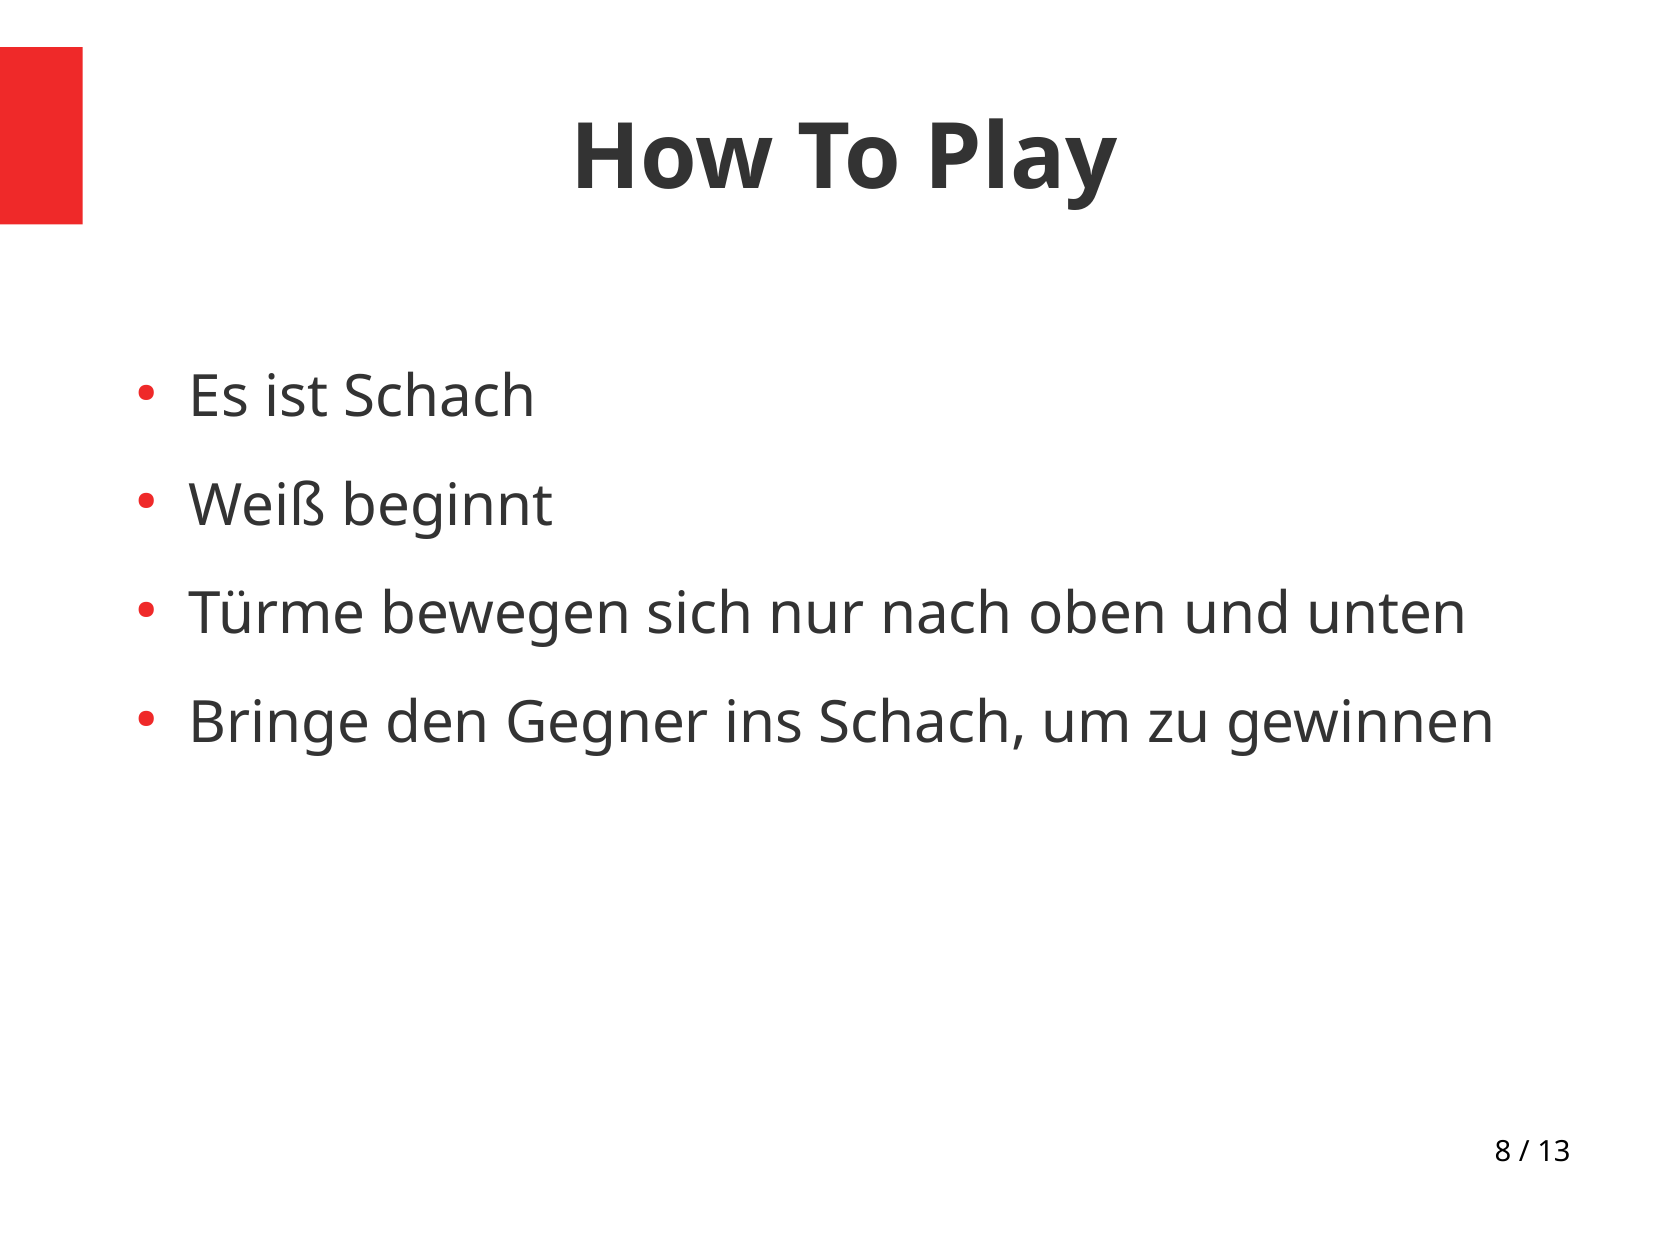

# How To Play
Es ist Schach
Weiß beginnt
Türme bewegen sich nur nach oben und unten
Bringe den Gegner ins Schach, um zu gewinnen
8